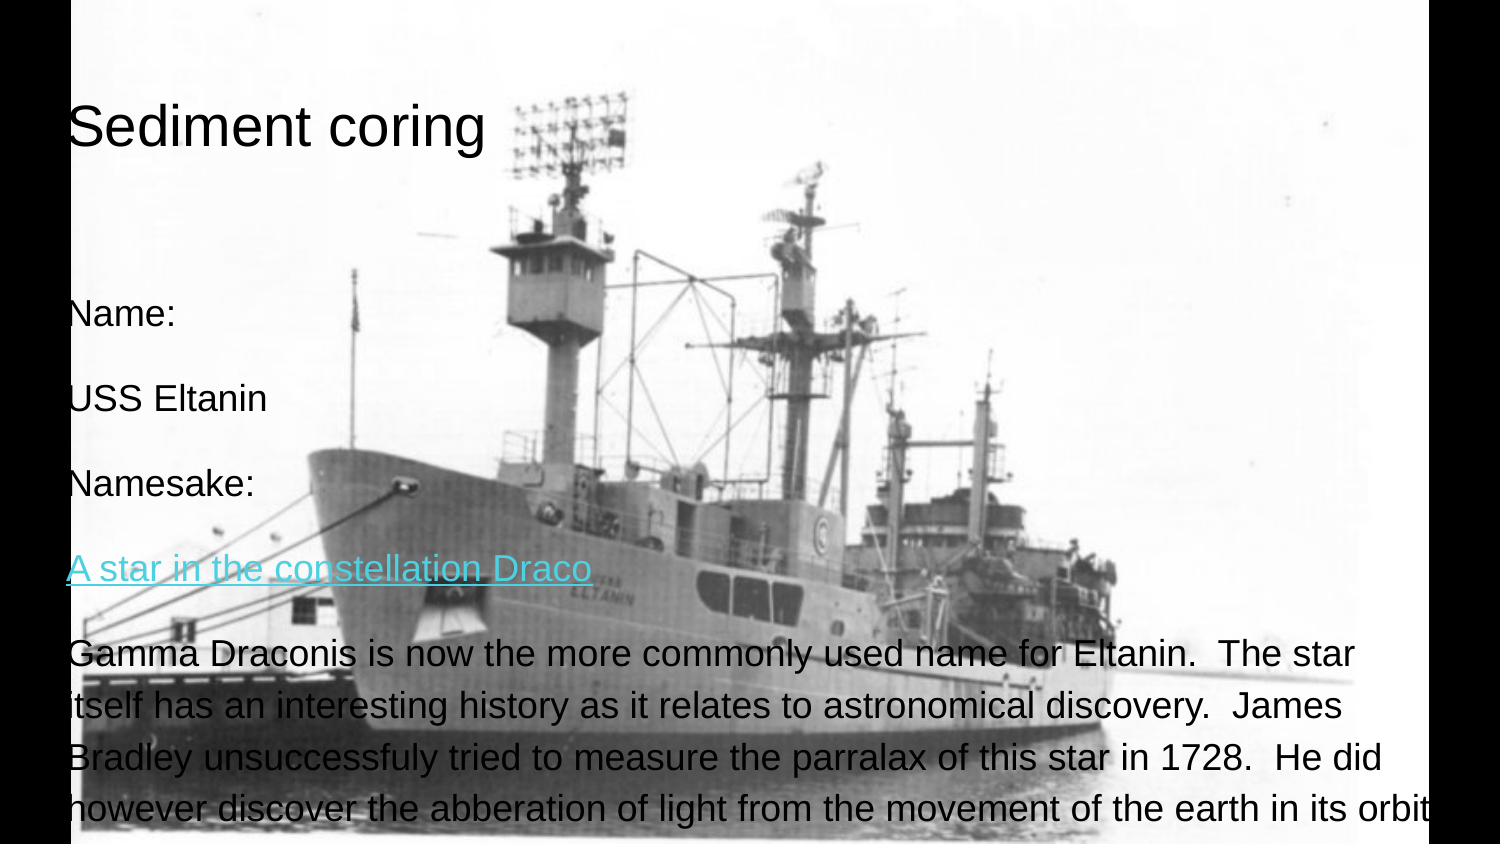

# Sediment coring
Name:
USS Eltanin
Namesake:
A star in the constellation Draco
Gamma Draconis is now the more commonly used name for Eltanin. The star itself has an interesting history as it relates to astronomical discovery. James Bradley unsuccessfuly tried to measure the parralax of this star in 1728. He did however discover the abberation of light from the movement of the earth in its orbit around the sun. This and many more interesting stories in the book “Parallax” (13).
The cores now live at OSU!
https://www.registerguard.com/news/20200124/oregon-state-university-to-hold-open-house-at-renovated-expanded-ocean-research-facility
http://osu-mgr.org/
https://arcg.is/HPbT9
e45-21
https://www.ngdc.noaa.gov/geosamples/showsample.jsp?imlgs=imlgs0003321